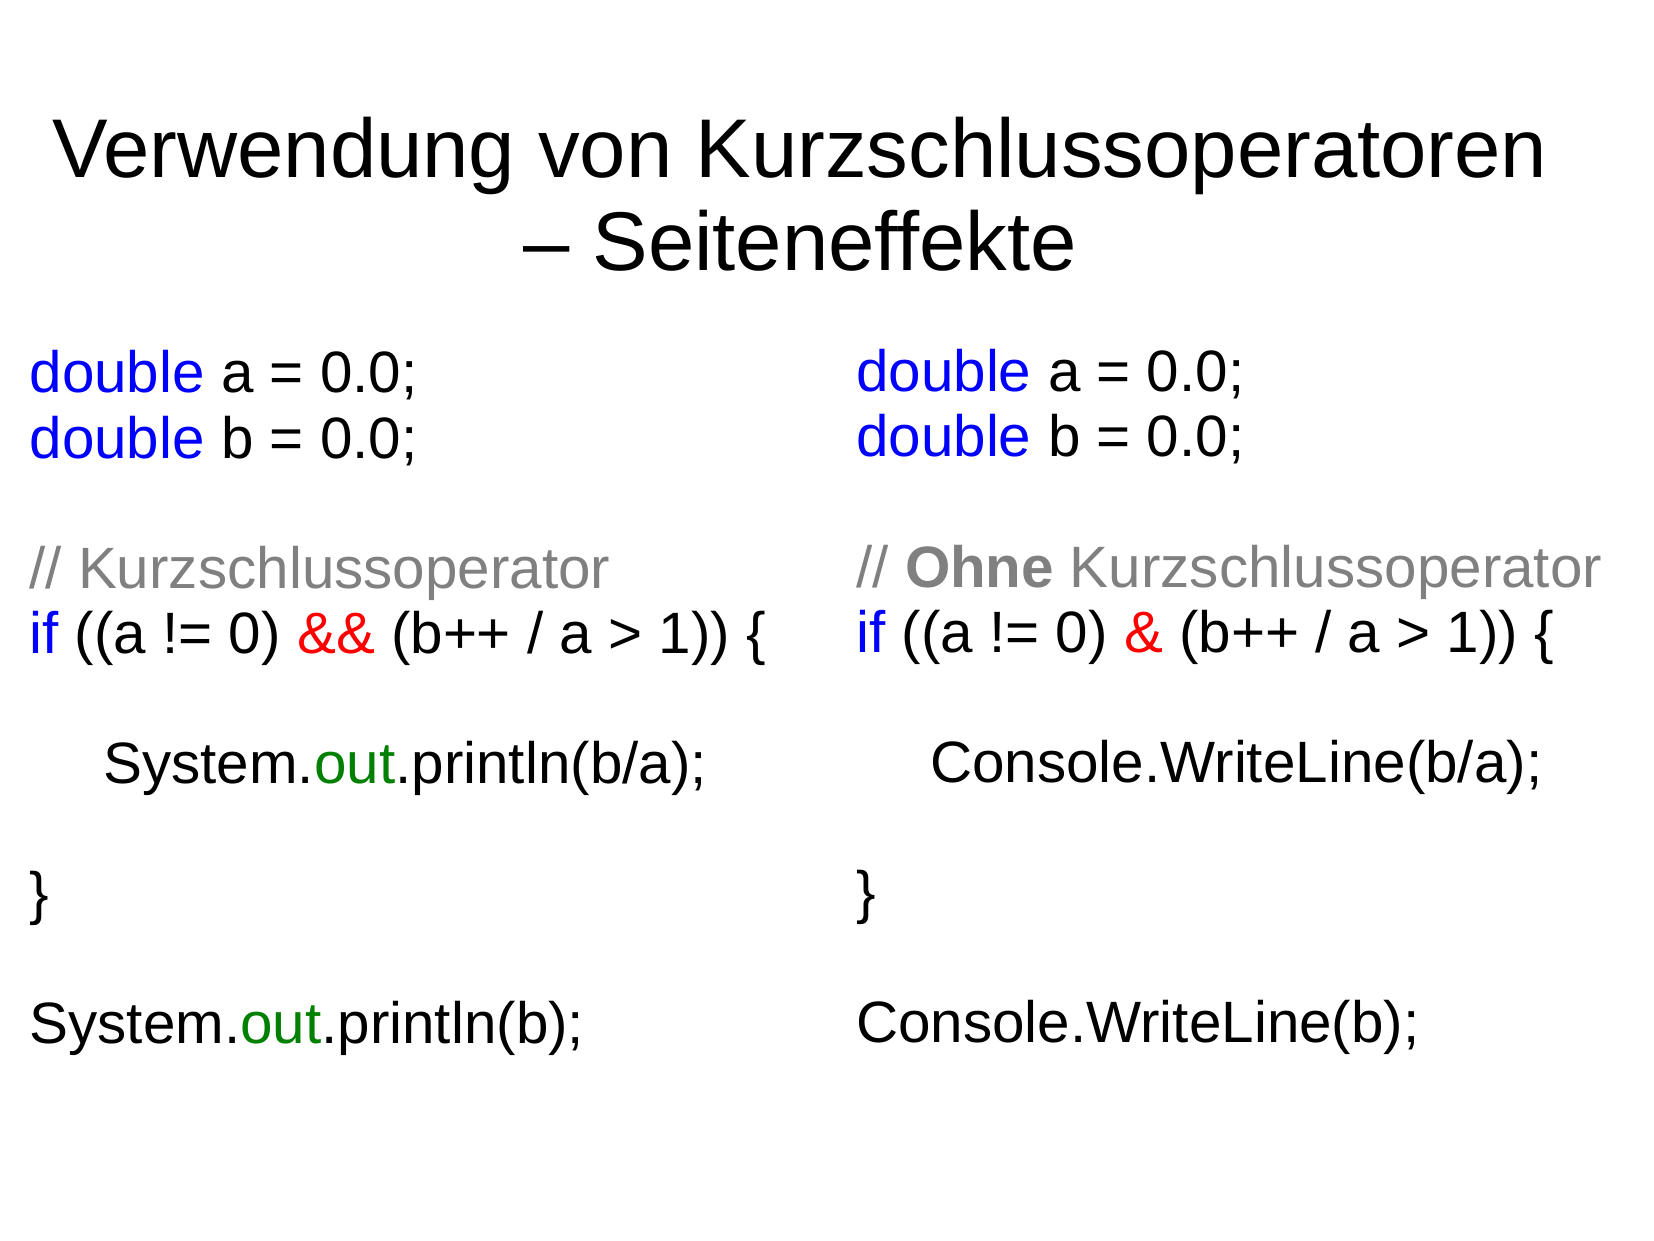

# Verwendung von Kurzschlussoperatoren – Seiteneffekte
double a = 0.0;
double b = 0.0;
// Ohne Kurzschlussoperator
if ((a != 0) & (b++ / a > 1)) {
	Console.WriteLine(b/a);
}
Console.WriteLine(b);
double a = 0.0;
double b = 0.0;
// Kurzschlussoperator
if ((a != 0) && (b++ / a > 1)) {
	System.out.println(b/a);
}
System.out.println(b);